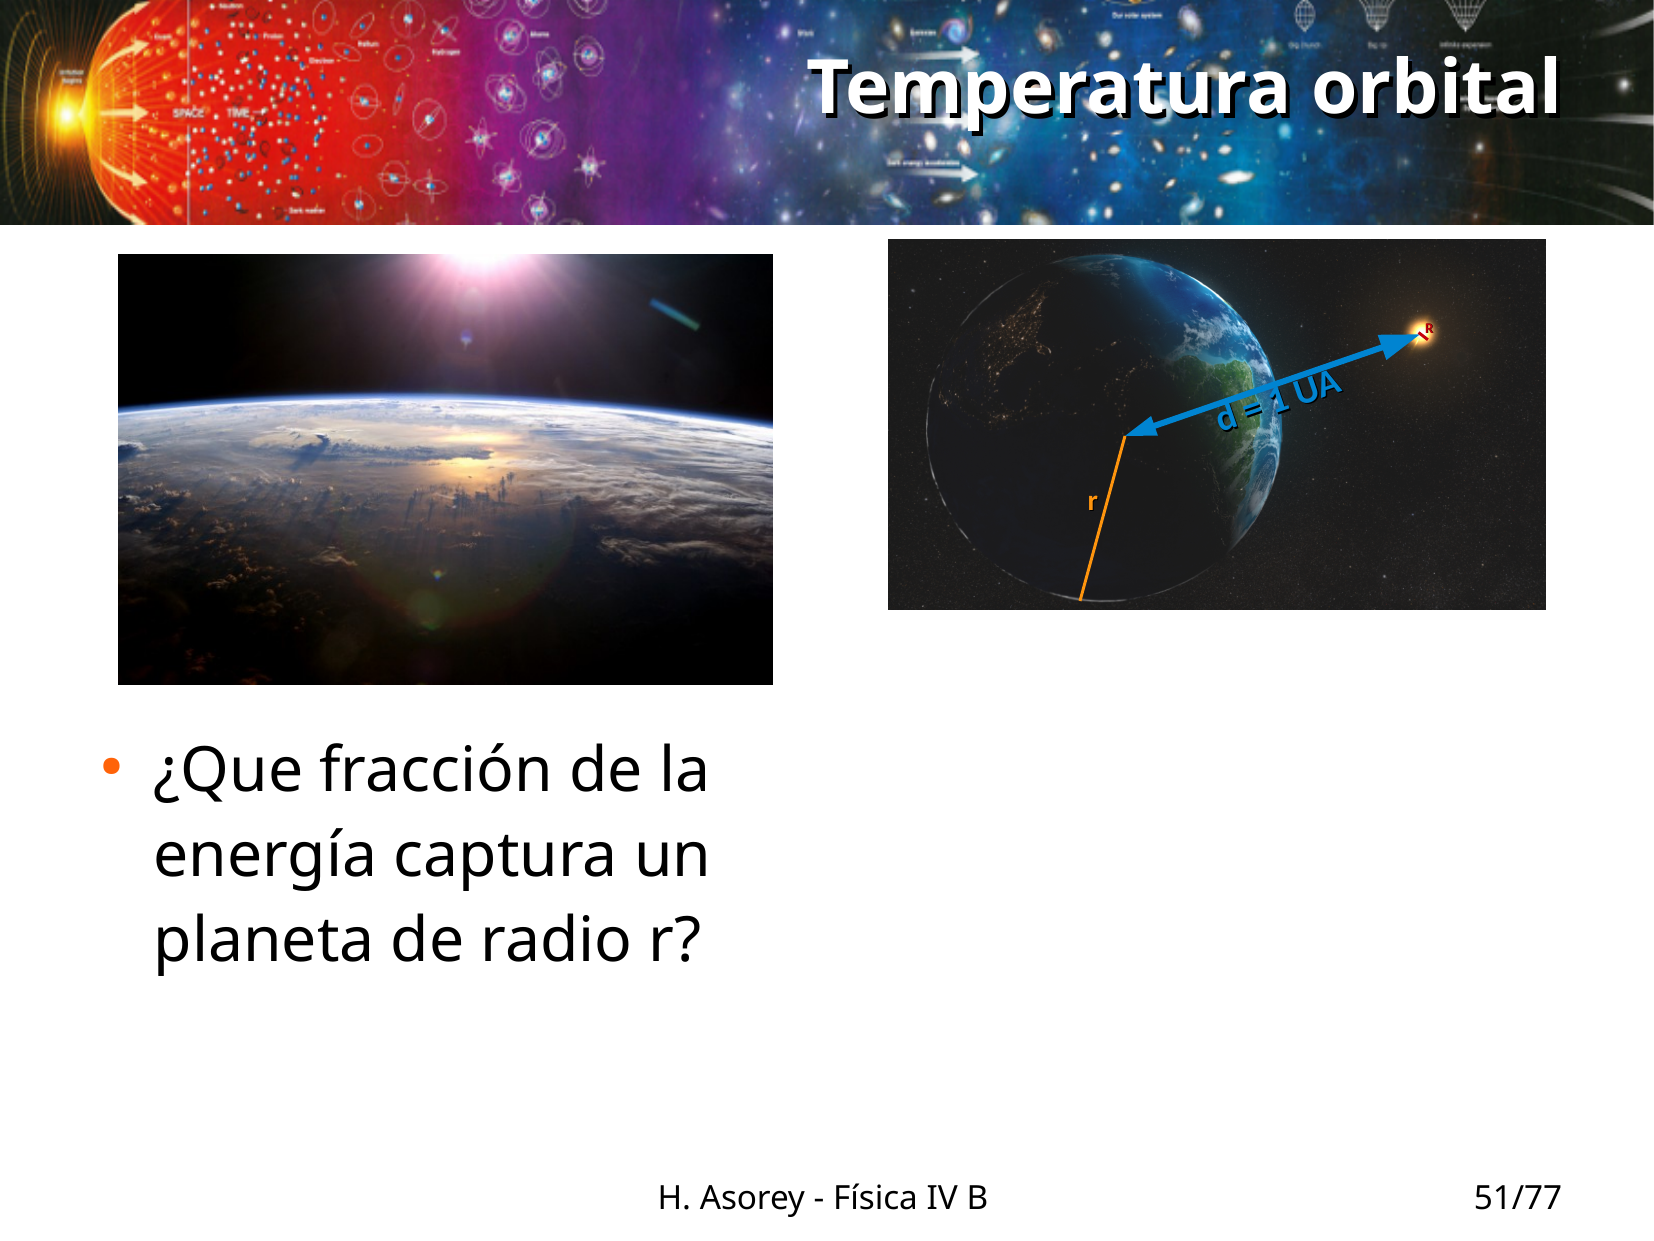

# Temperatura orbital
R
d = 1 UA
r
¿Que fracción de la energía captura un planeta de radio r?
H. Asorey - Física IV B
51